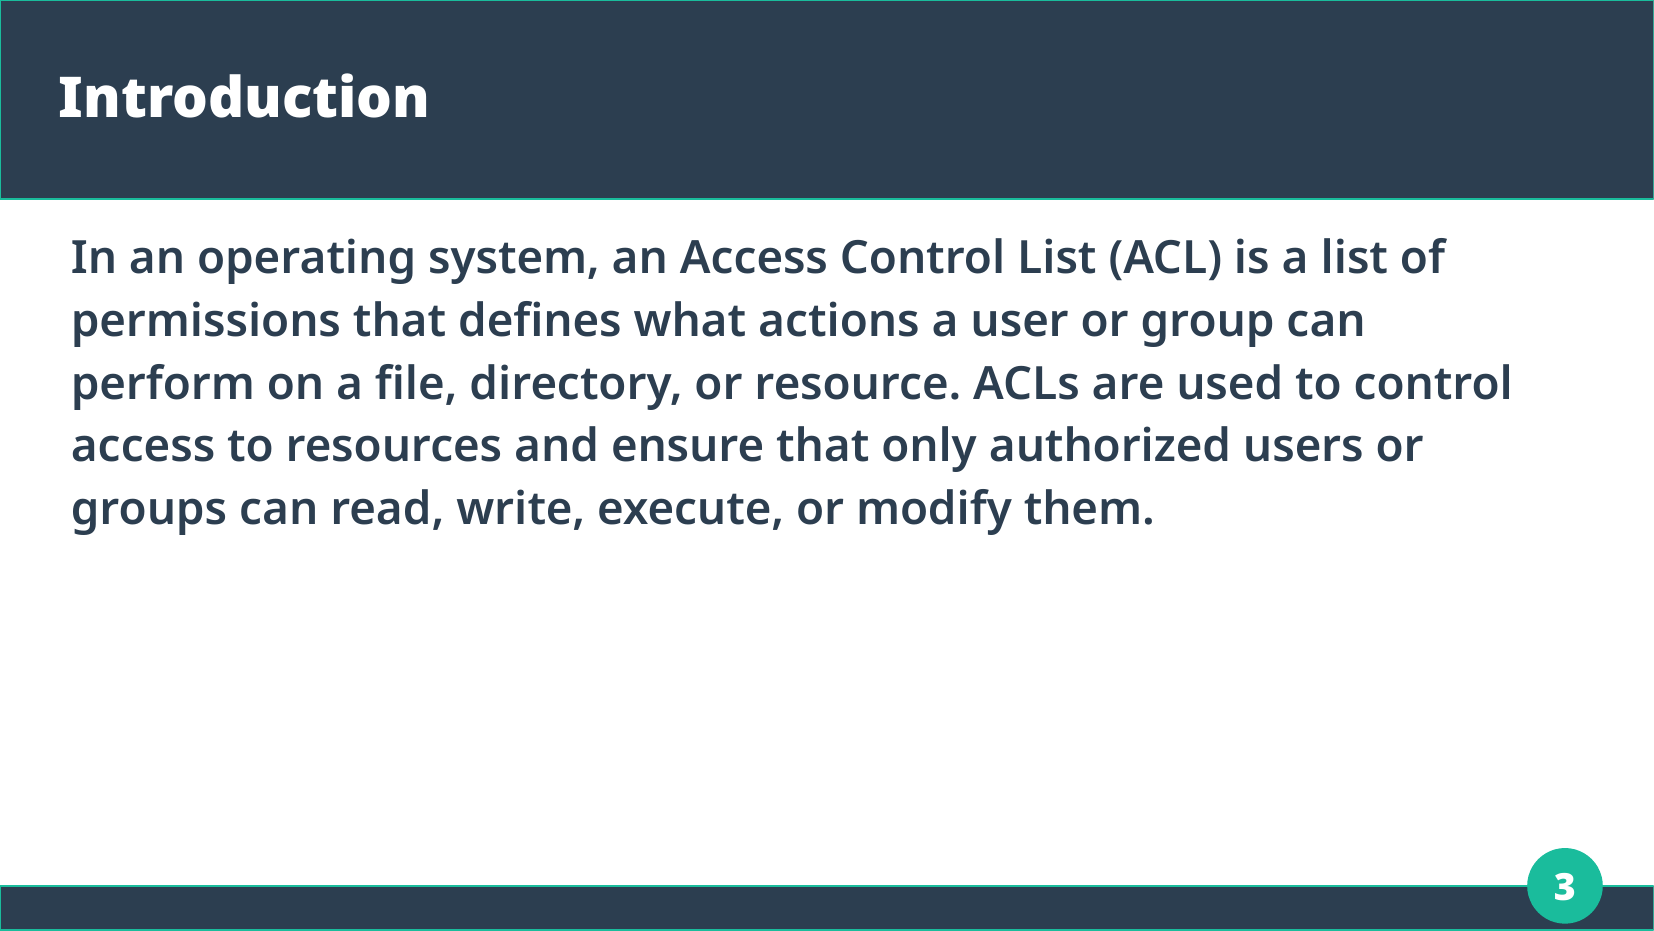

# Introduction
In an operating system, an Access Control List (ACL) is a list of permissions that defines what actions a user or group can perform on a file, directory, or resource. ACLs are used to control access to resources and ensure that only authorized users or groups can read, write, execute, or modify them.
3